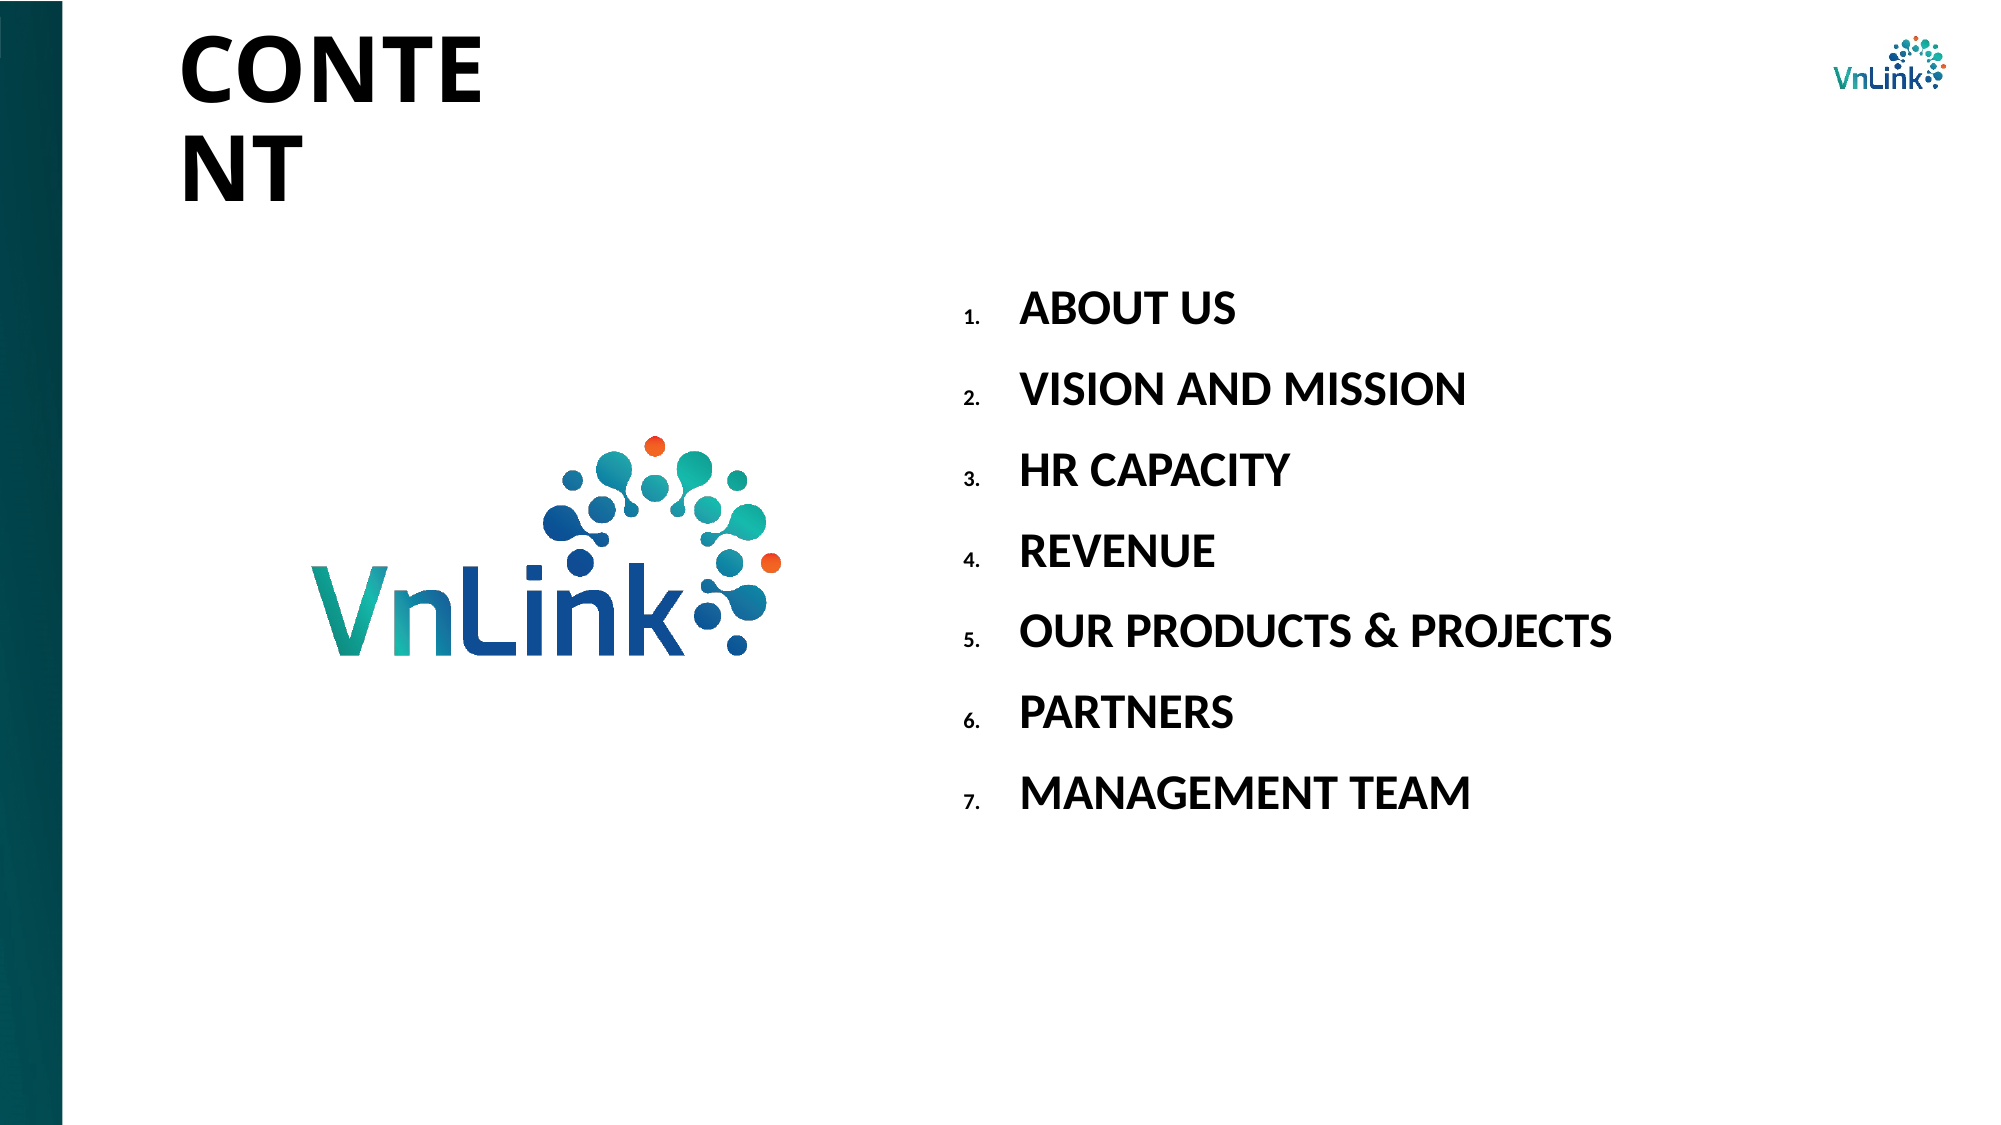

# CONTENT
ABOUT US
VISION AND MISSION
HR CAPACITY
REVENUE
OUR PRODUCTS & PROJECTS
PARTNERS
MANAGEMENT TEAM